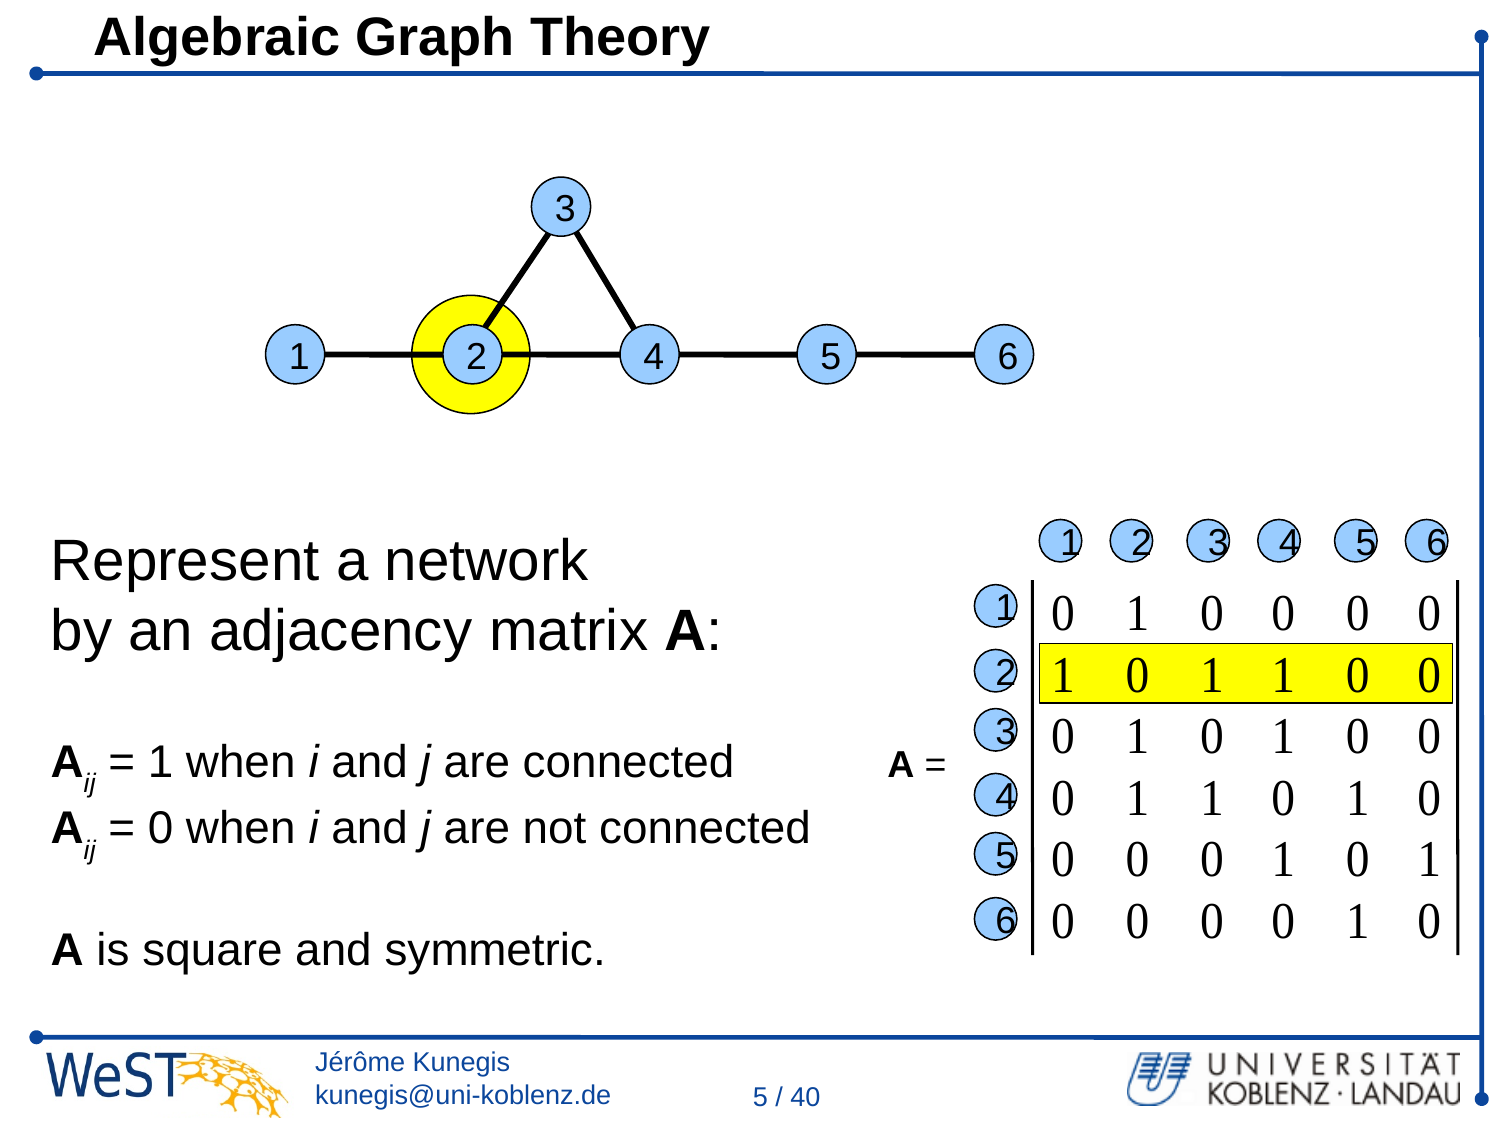

Algebraic Graph Theory
3
1
2
4
5
6
Represent a network
by an adjacency matrix A:
Aij = 1 when i and j are connected
Aij = 0 when i and j are not connected
A is square and symmetric.
1
2
3
4
5
6
1
2
3
A =
4
5
6